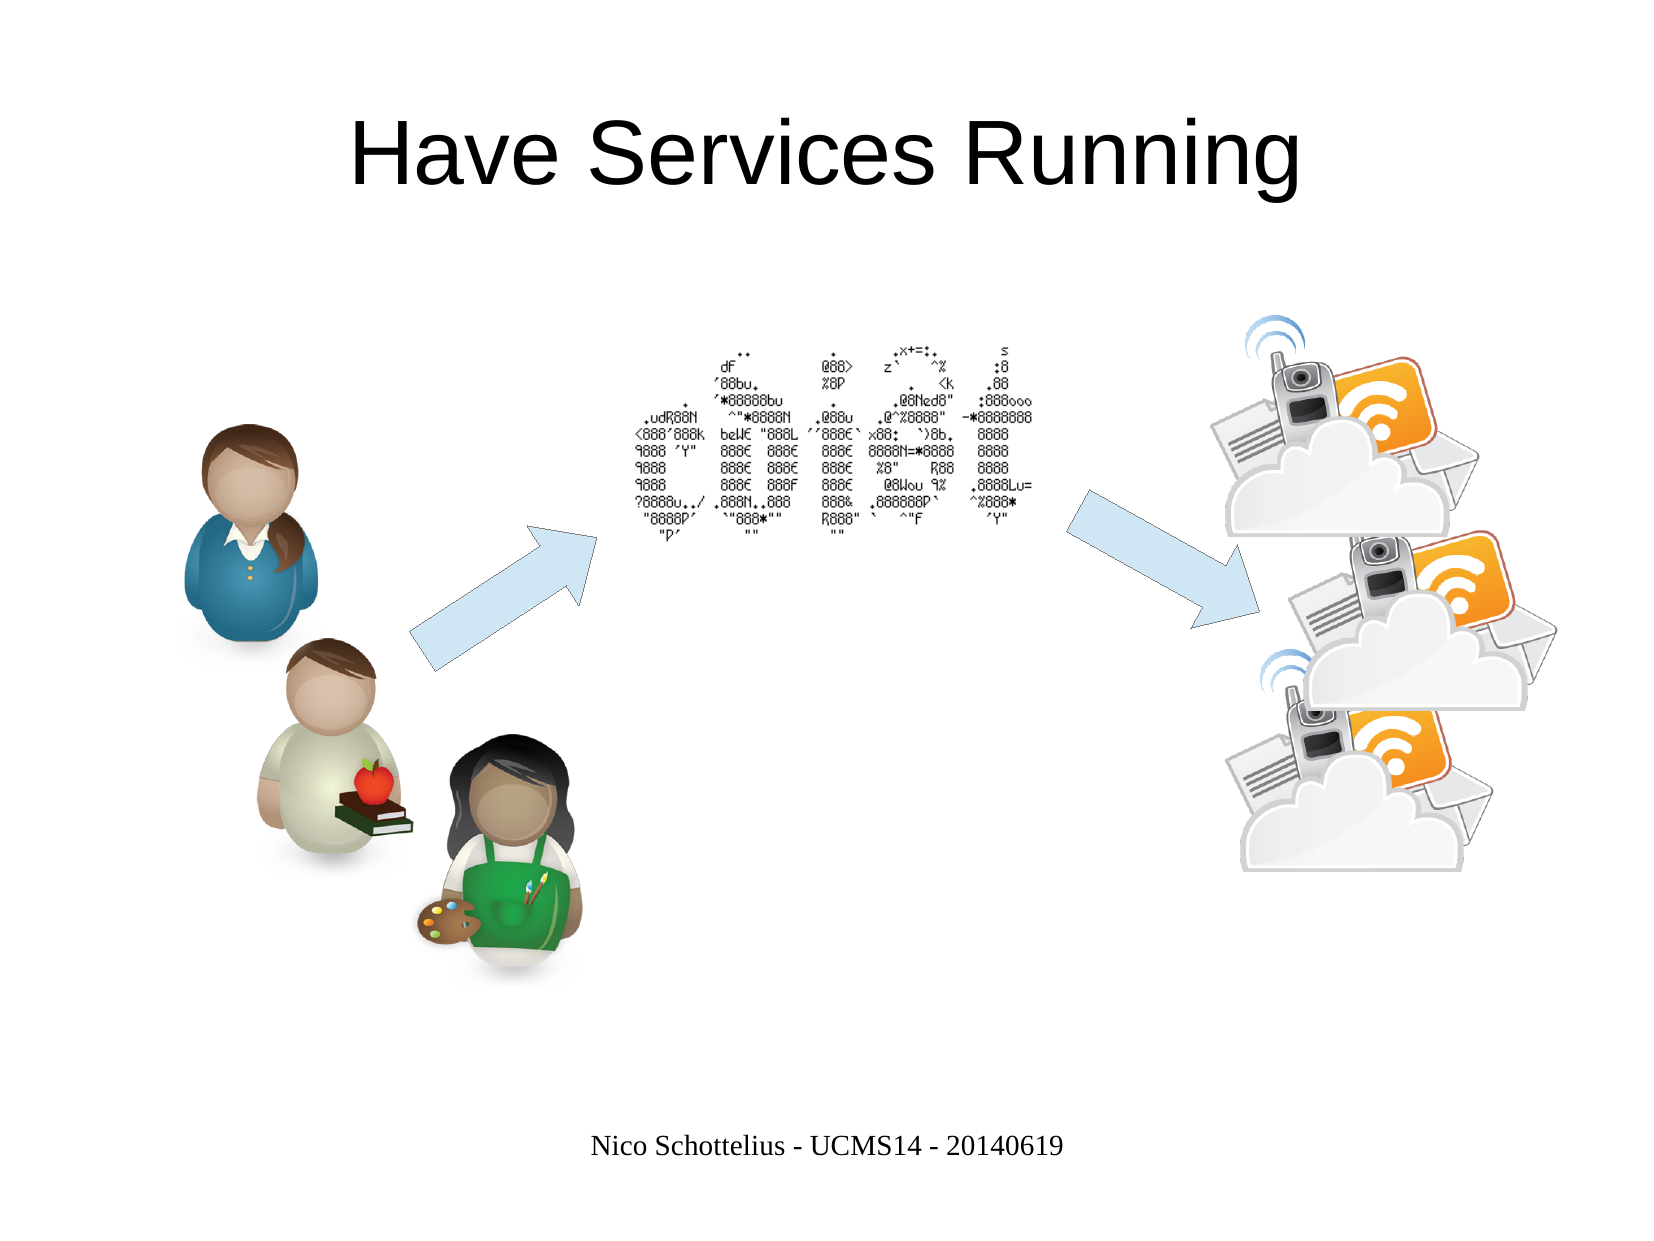

# Have Services Running
Nico Schottelius - UCMS14 - 20140619